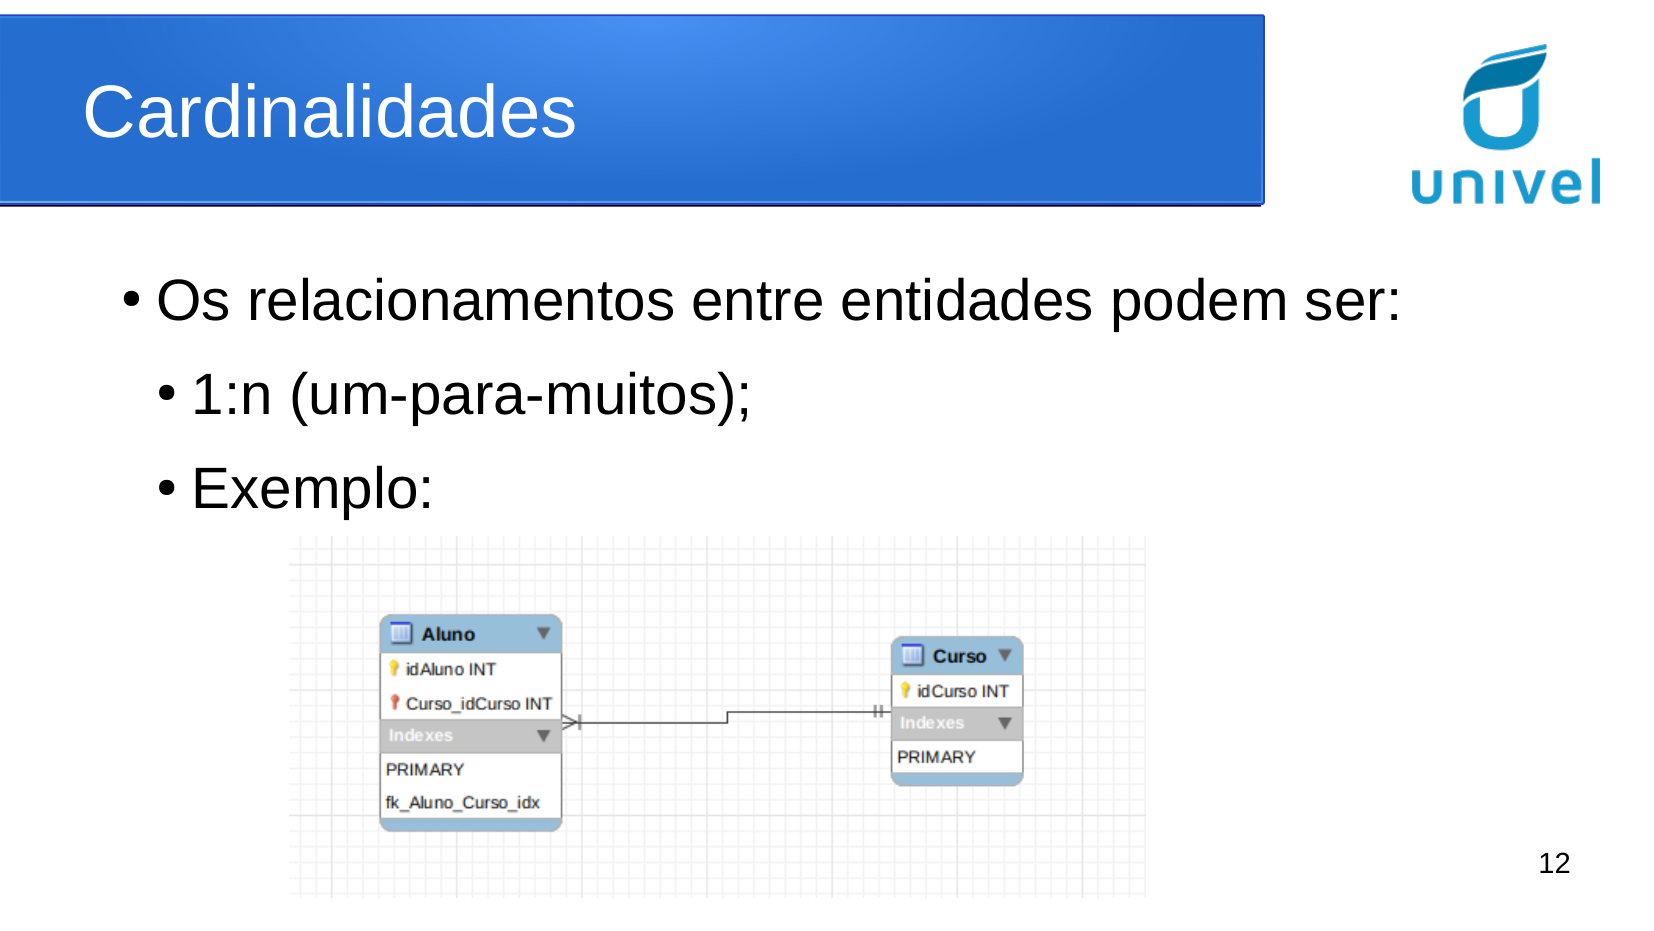

# Cardinalidades
Os relacionamentos entre entidades podem ser:
1:n (um-para-muitos);
Exemplo:
12